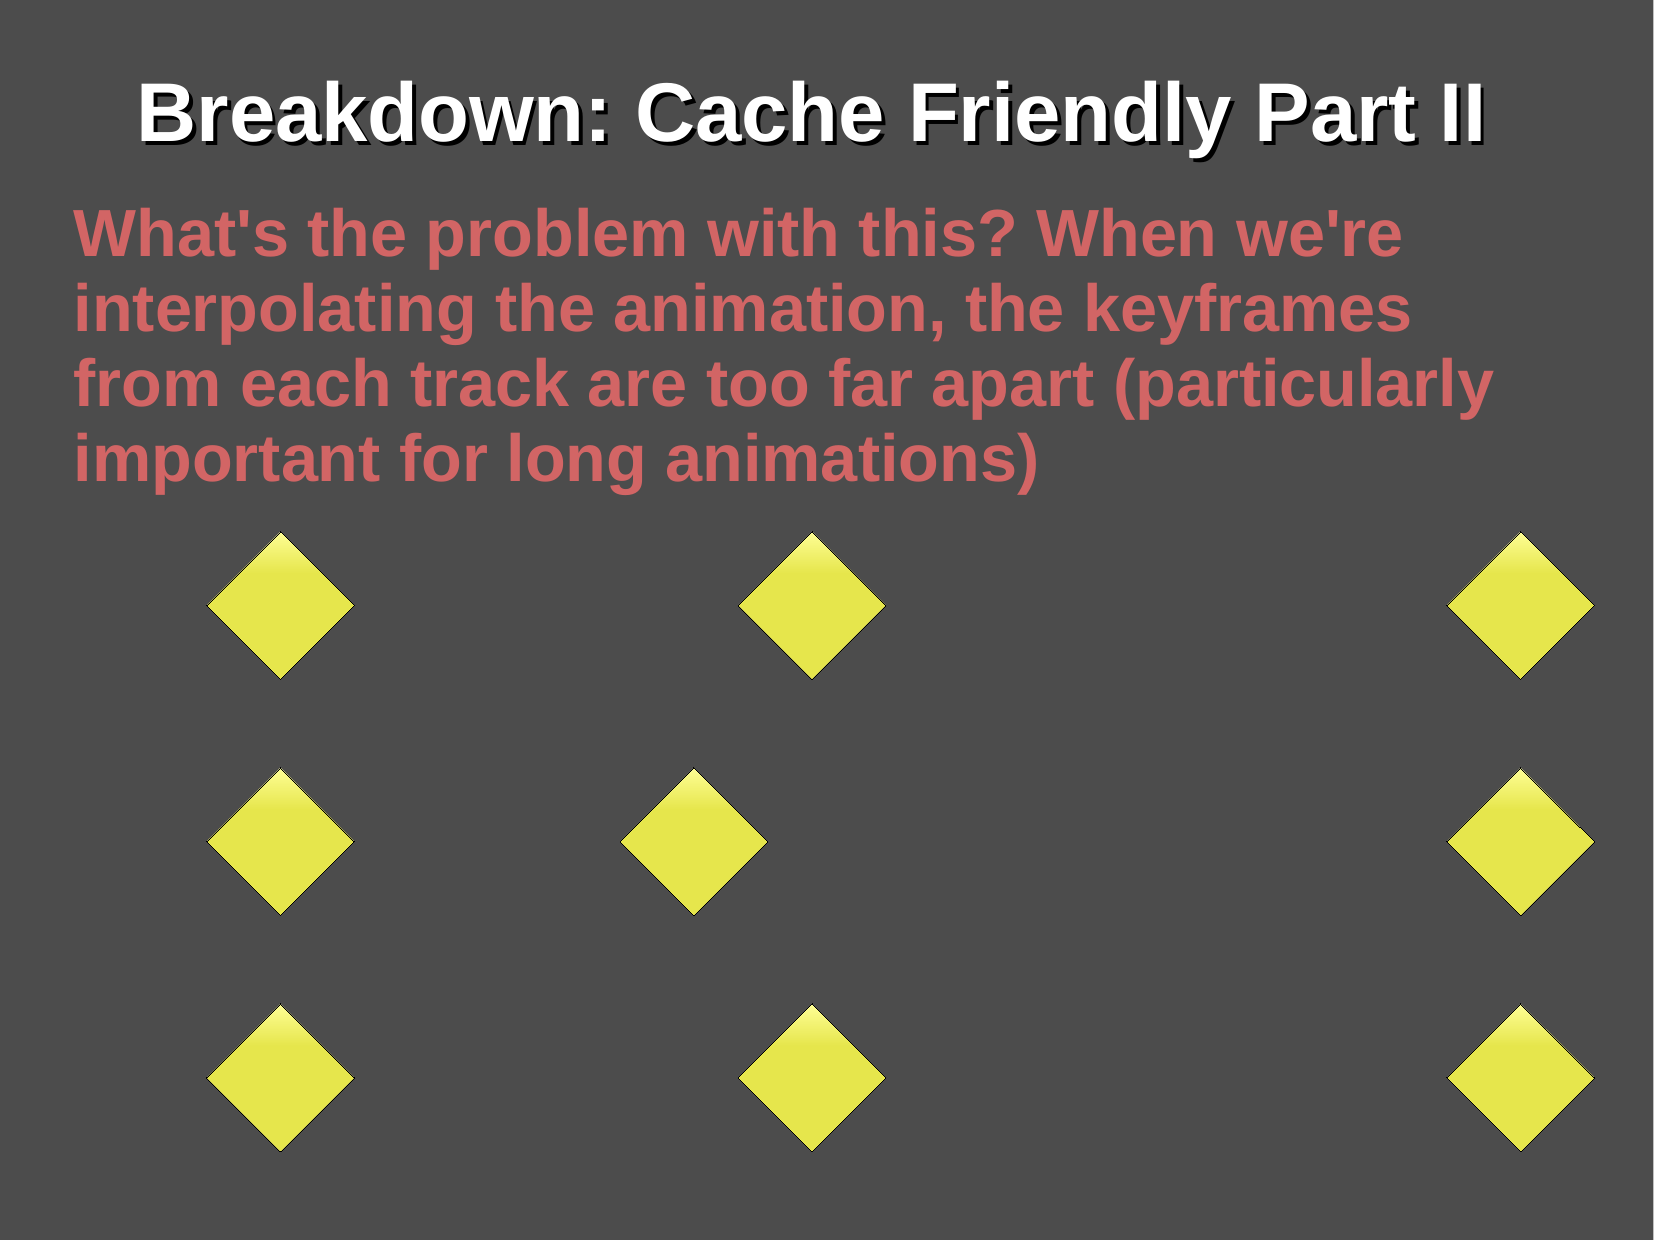

Breakdown: Cache Friendly Part II
What's the problem with this? When we're interpolating the animation, the keyframes from each track are too far apart (particularly important for long animations)